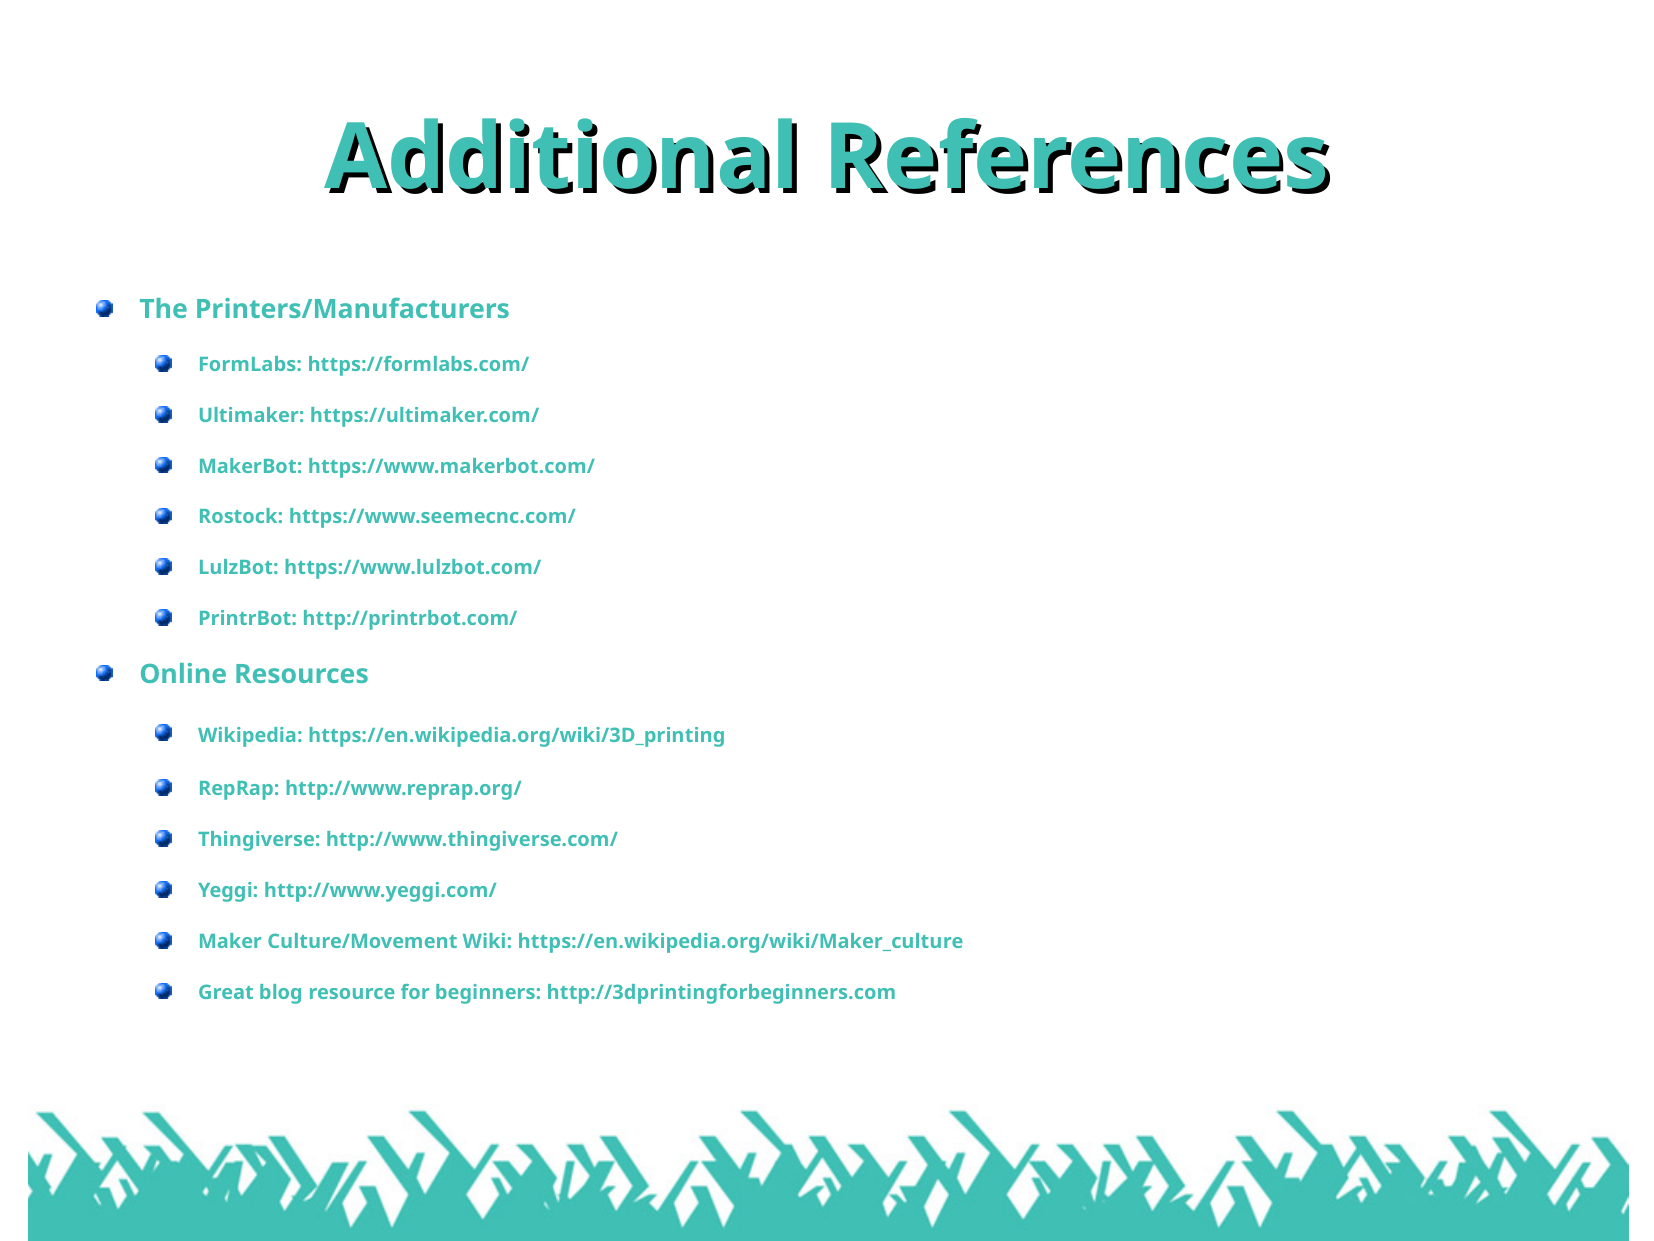

# Additional References
The Printers/Manufacturers
FormLabs: https://formlabs.com/
Ultimaker: https://ultimaker.com/
MakerBot: https://www.makerbot.com/
Rostock: https://www.seemecnc.com/
LulzBot: https://www.lulzbot.com/
PrintrBot: http://printrbot.com/
Online Resources
Wikipedia: https://en.wikipedia.org/wiki/3D_printing
RepRap: http://www.reprap.org/
Thingiverse: http://www.thingiverse.com/
Yeggi: http://www.yeggi.com/
Maker Culture/Movement Wiki: https://en.wikipedia.org/wiki/Maker_culture
Great blog resource for beginners: http://3dprintingforbeginners.com